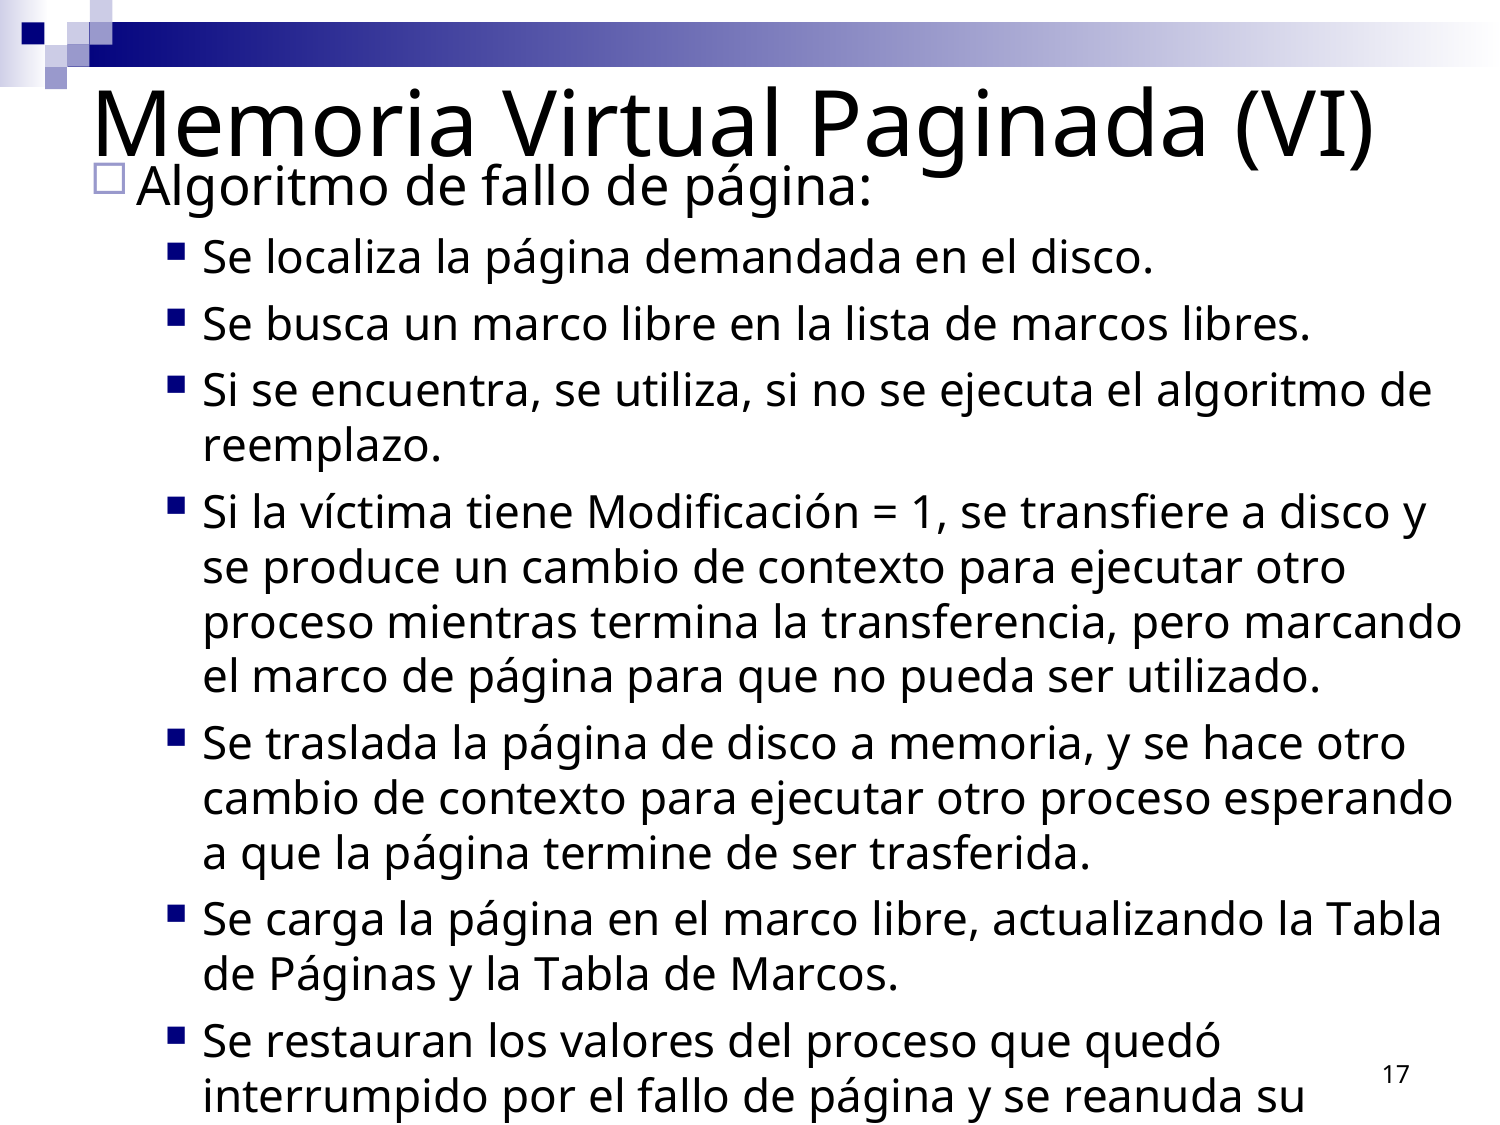

Memoria Virtual Paginada (VI)
Algoritmo de fallo de página:
Se localiza la página demandada en el disco.
Se busca un marco libre en la lista de marcos libres.
Si se encuentra, se utiliza, si no se ejecuta el algoritmo de reemplazo.
Si la víctima tiene Modificación = 1, se transfiere a disco y se produce un cambio de contexto para ejecutar otro proceso mientras termina la transferencia, pero marcando el marco de página para que no pueda ser utilizado.
Se traslada la página de disco a memoria, y se hace otro cambio de contexto para ejecutar otro proceso esperando a que la página termine de ser trasferida.
Se carga la página en el marco libre, actualizando la Tabla de Páginas y la Tabla de Marcos.
Se restauran los valores del proceso que quedó interrumpido por el fallo de página y se reanuda su ejecución.